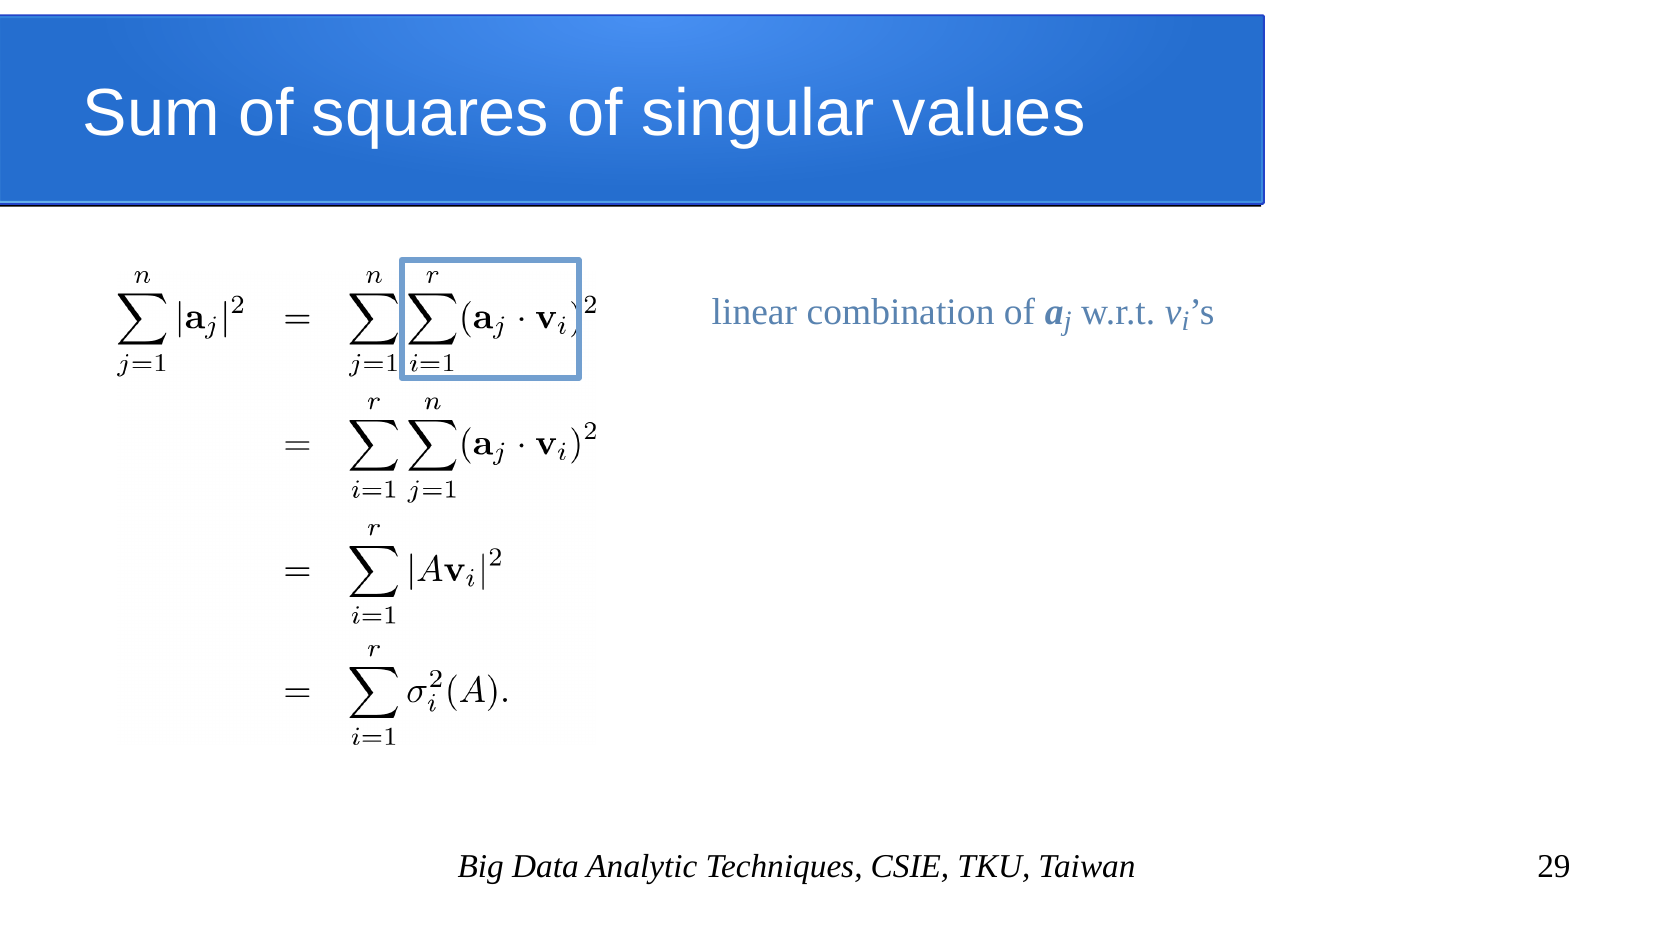

# Sum of squares of singular values
linear combination of aj w.r.t. vi’s
Big Data Analytic Techniques, CSIE, TKU, Taiwan
29